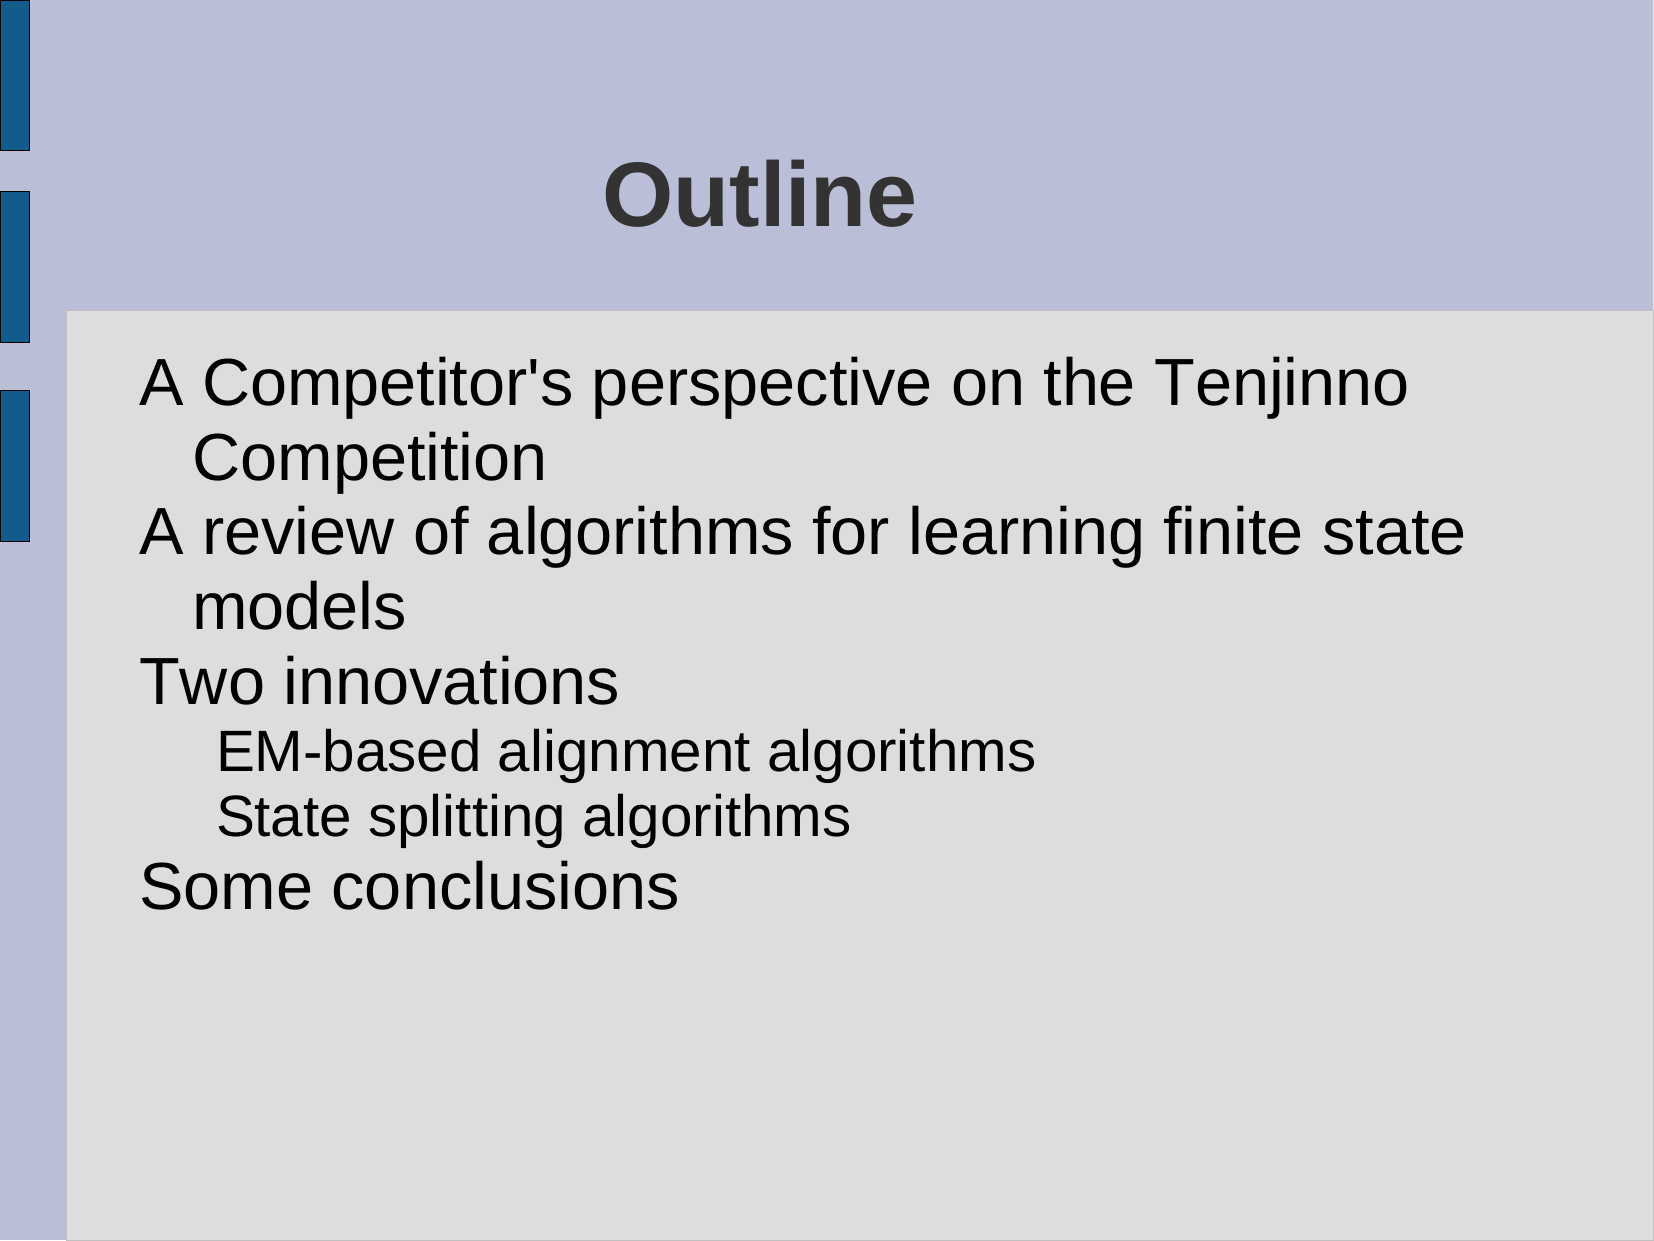

# Outline
A Competitor's perspective on the Tenjinno Competition
A review of algorithms for learning finite state models
Two innovations
EM-based alignment algorithms
State splitting algorithms
Some conclusions